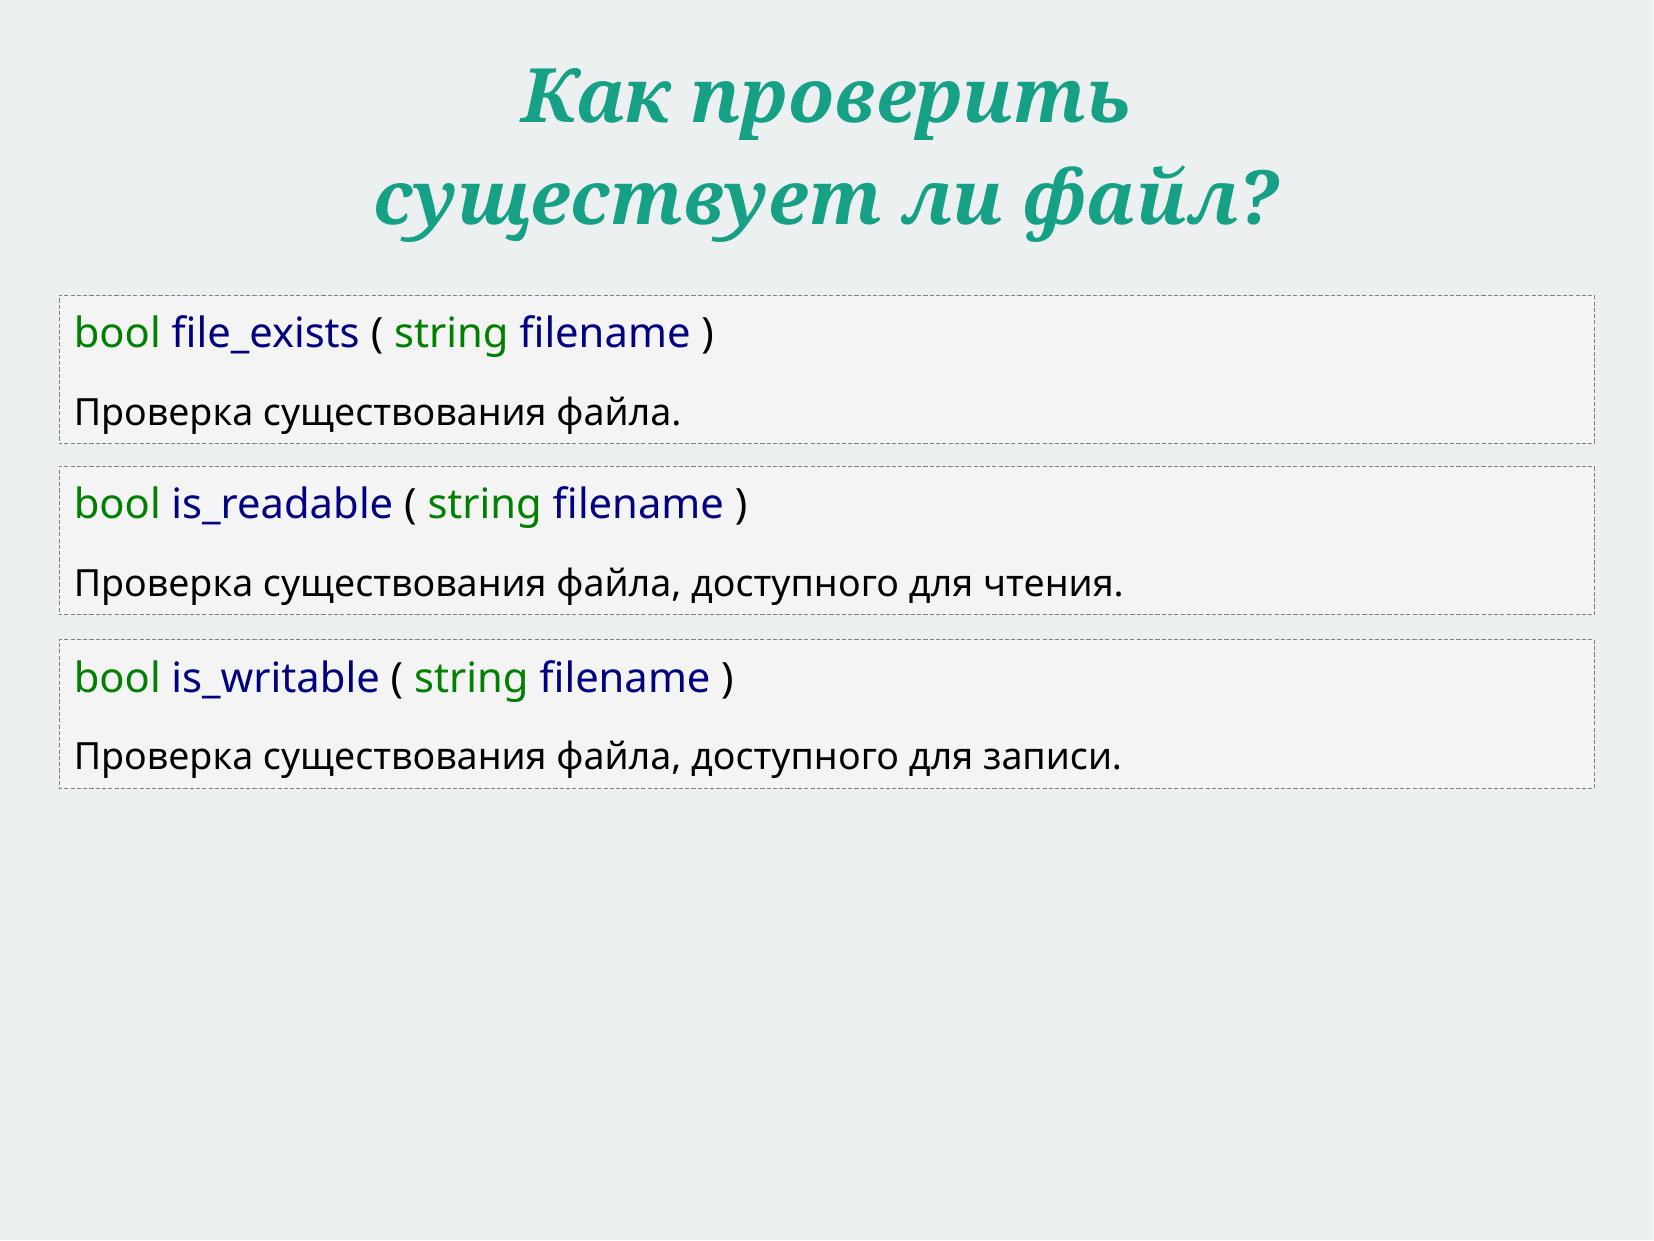

# Как проверить существует ли файл?
bool file_exists ( string filename )
Проверка существования файла.
bool is_readable ( string filename )
Проверка существования файла, доступного для чтения.
bool is_writable ( string filename )
Проверка существования файла, доступного для записи.